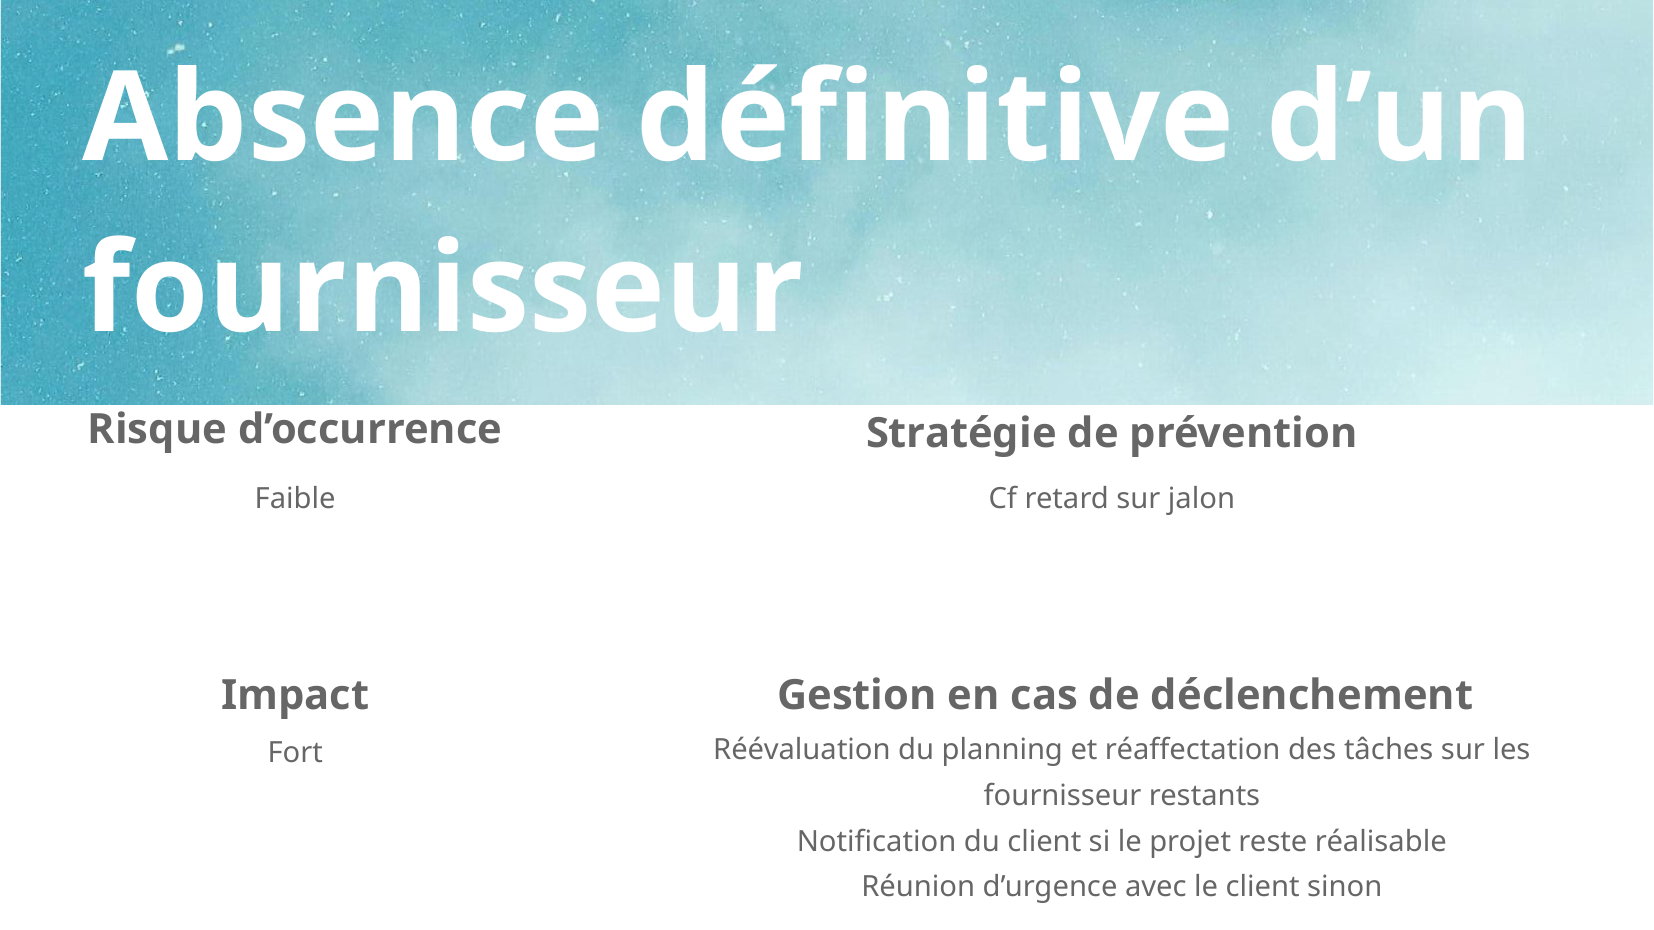

# Absence définitive d’un fournisseur
Risque d’occurrence
Stratégie de prévention
Faible
Cf retard sur jalon
Impact
Gestion en cas de déclenchement
Réévaluation du planning et réaffectation des tâches sur les fournisseur restants
Notification du client si le projet reste réalisable
Réunion d’urgence avec le client sinon
Fort